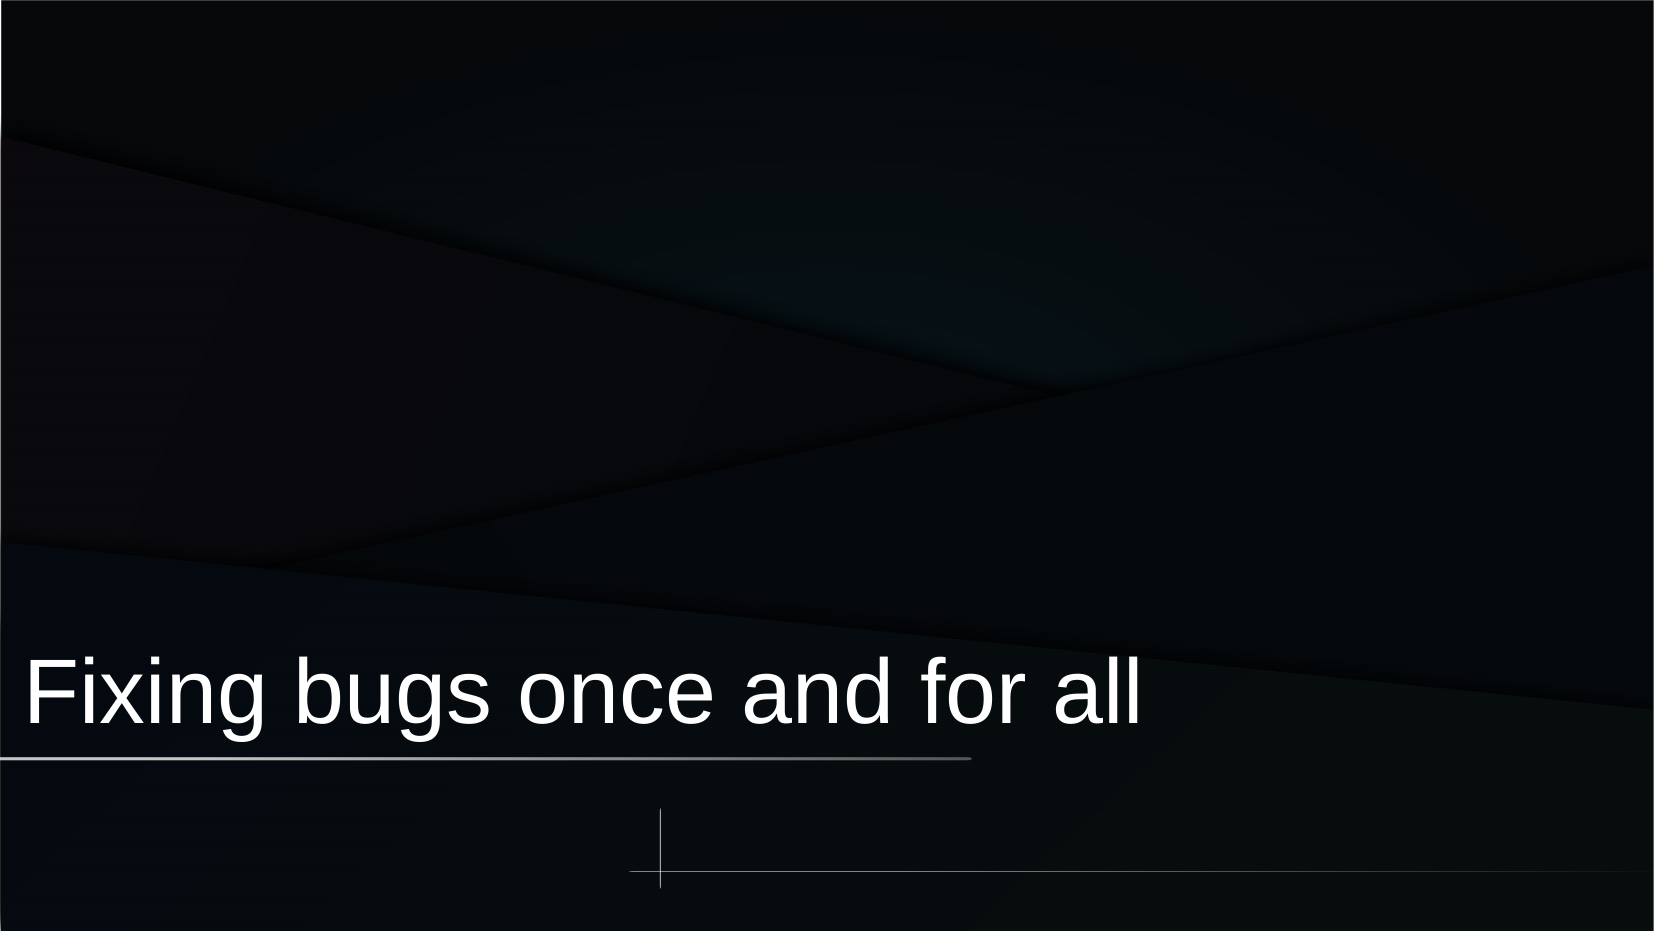

# Fixing bugs once and for all